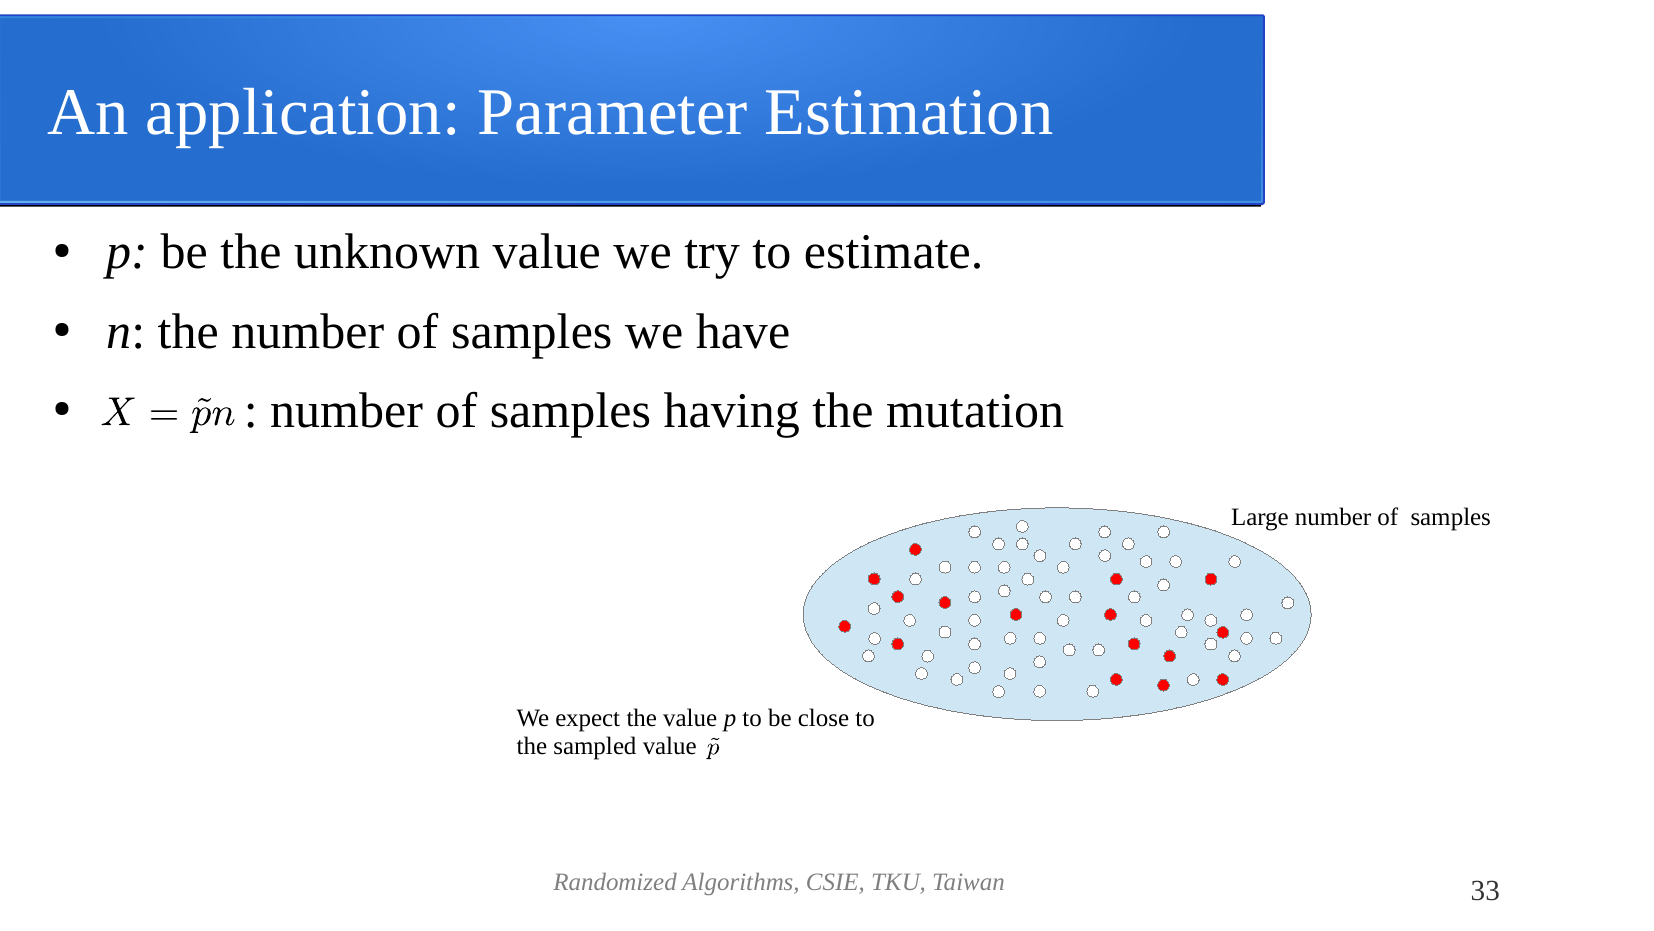

# An application: Parameter Estimation
p: be the unknown value we try to estimate.
n: the number of samples we have
 : number of samples having the mutation
Large number of samples
We expect the value p to be close to the sampled value
Randomized Algorithms, CSIE, TKU, Taiwan
33